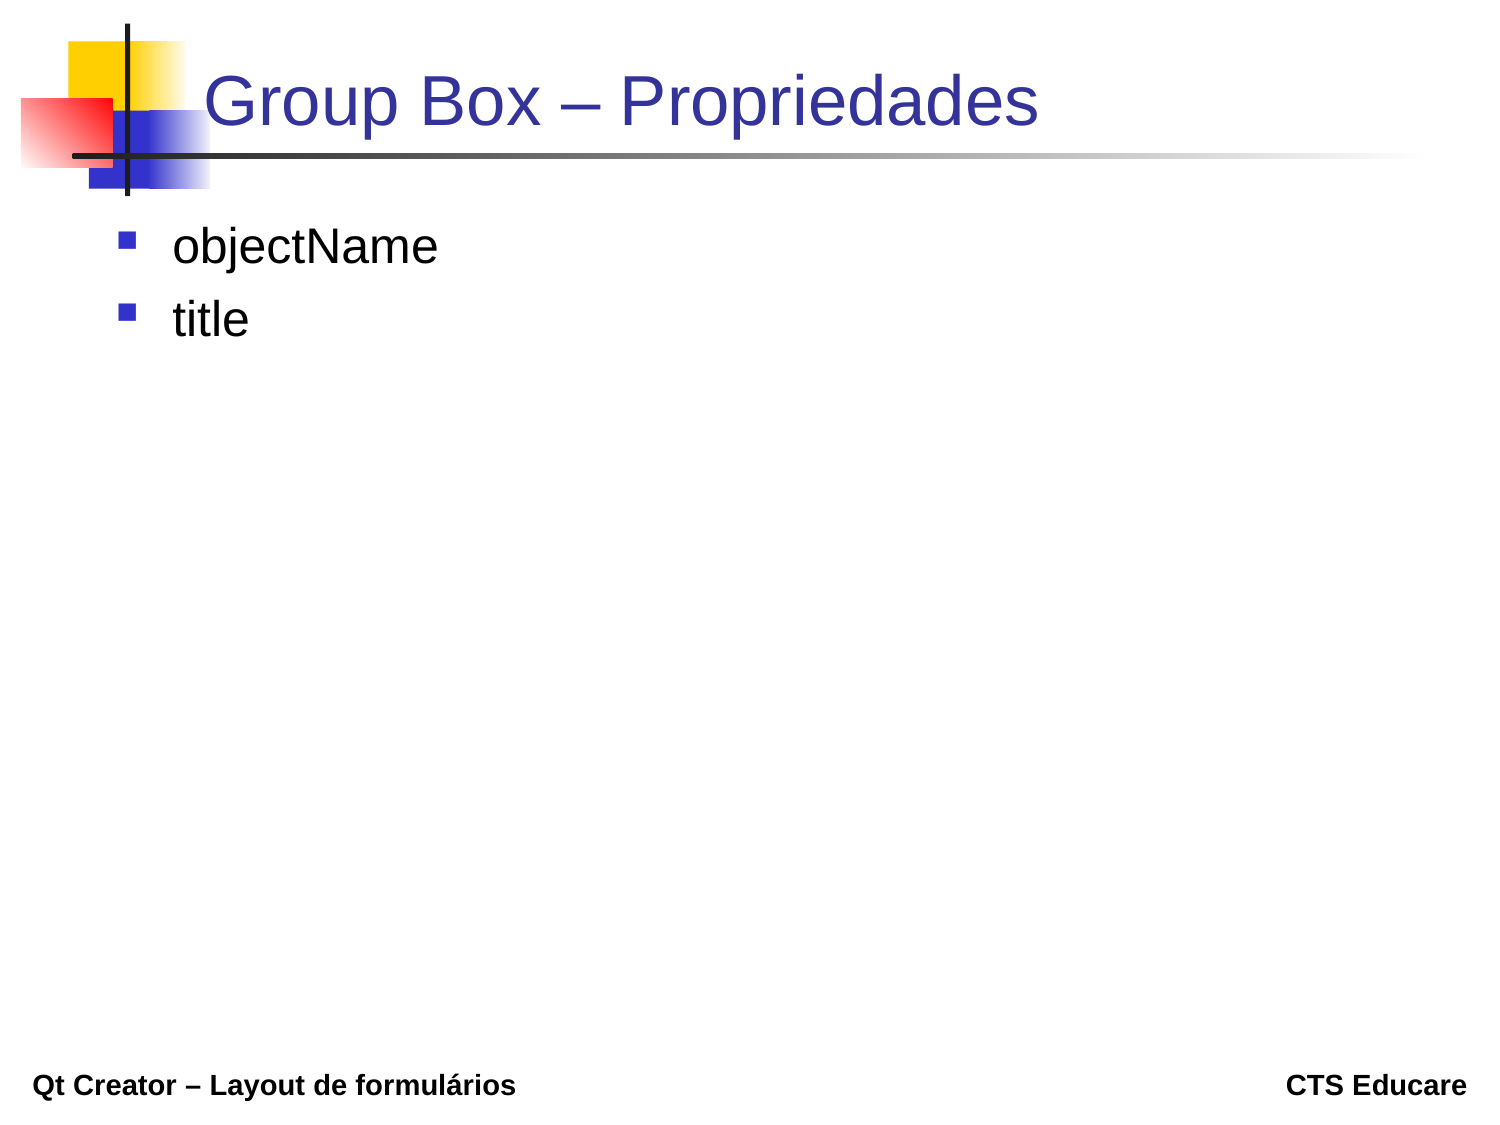

# Group Box – Propriedades
objectName
title